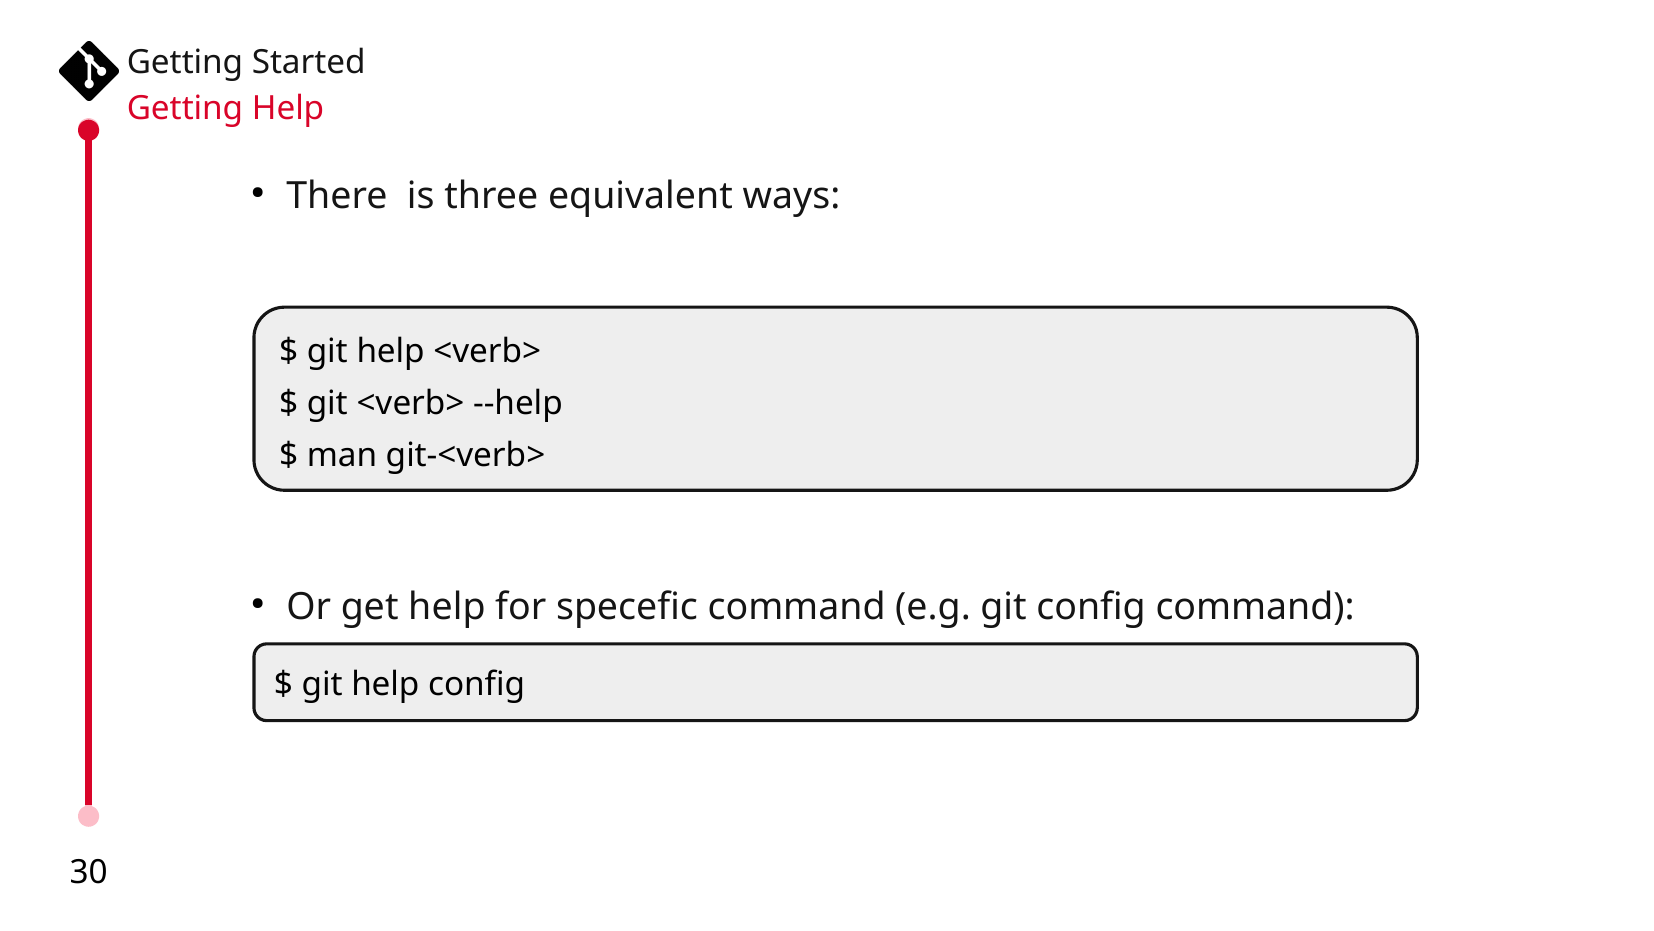

Getting Started
Getting Help
There is three equivalent ways:
Or get help for specefic command (e.g. git config command):
$ git help <verb>
$ git <verb> --help
$ man git-<verb>
$ git help config
30